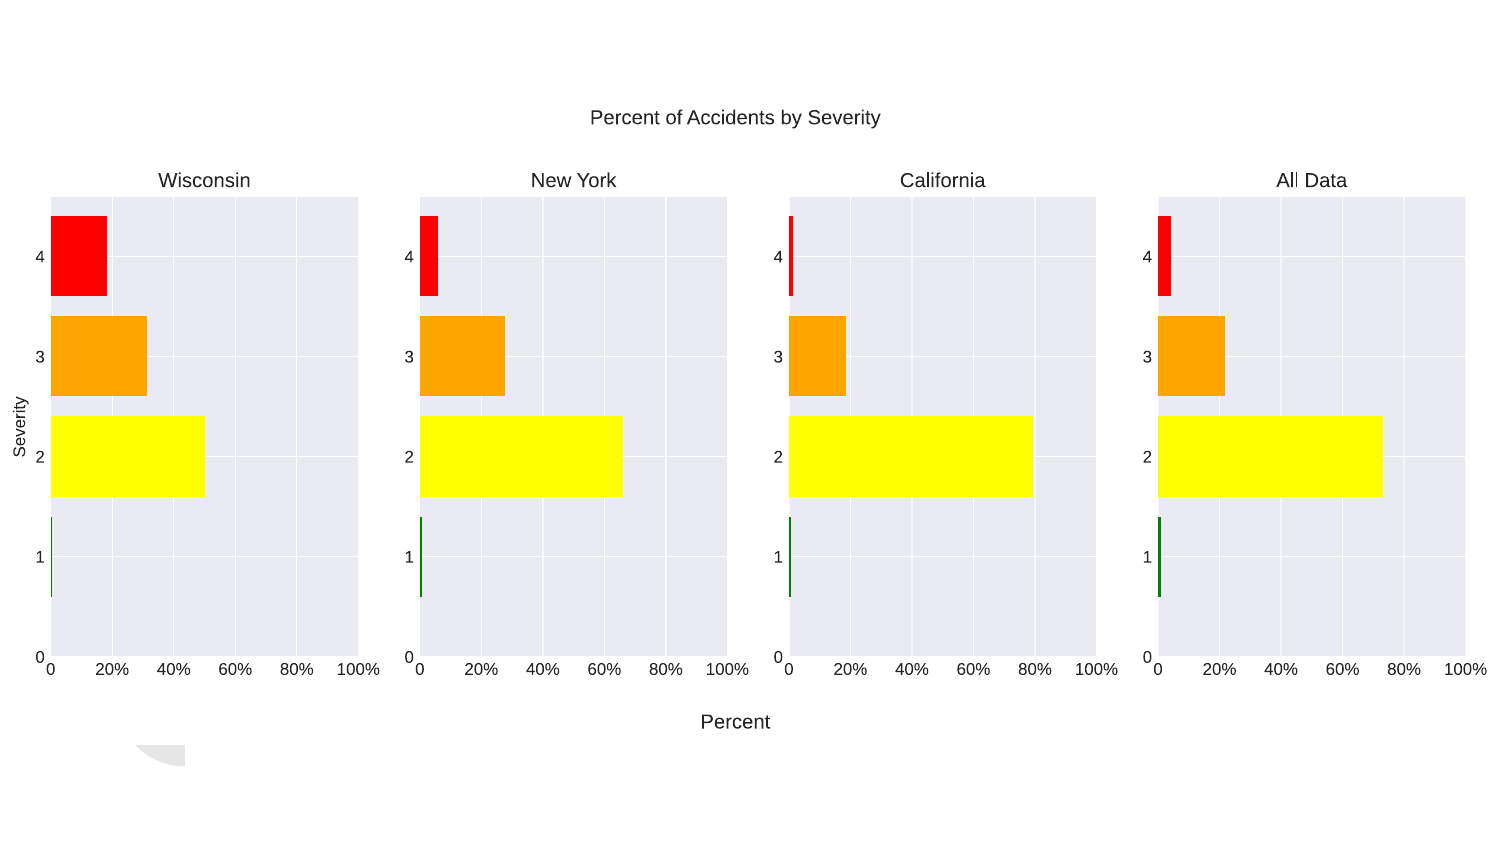

# The percentages appear to support this hypothesis.